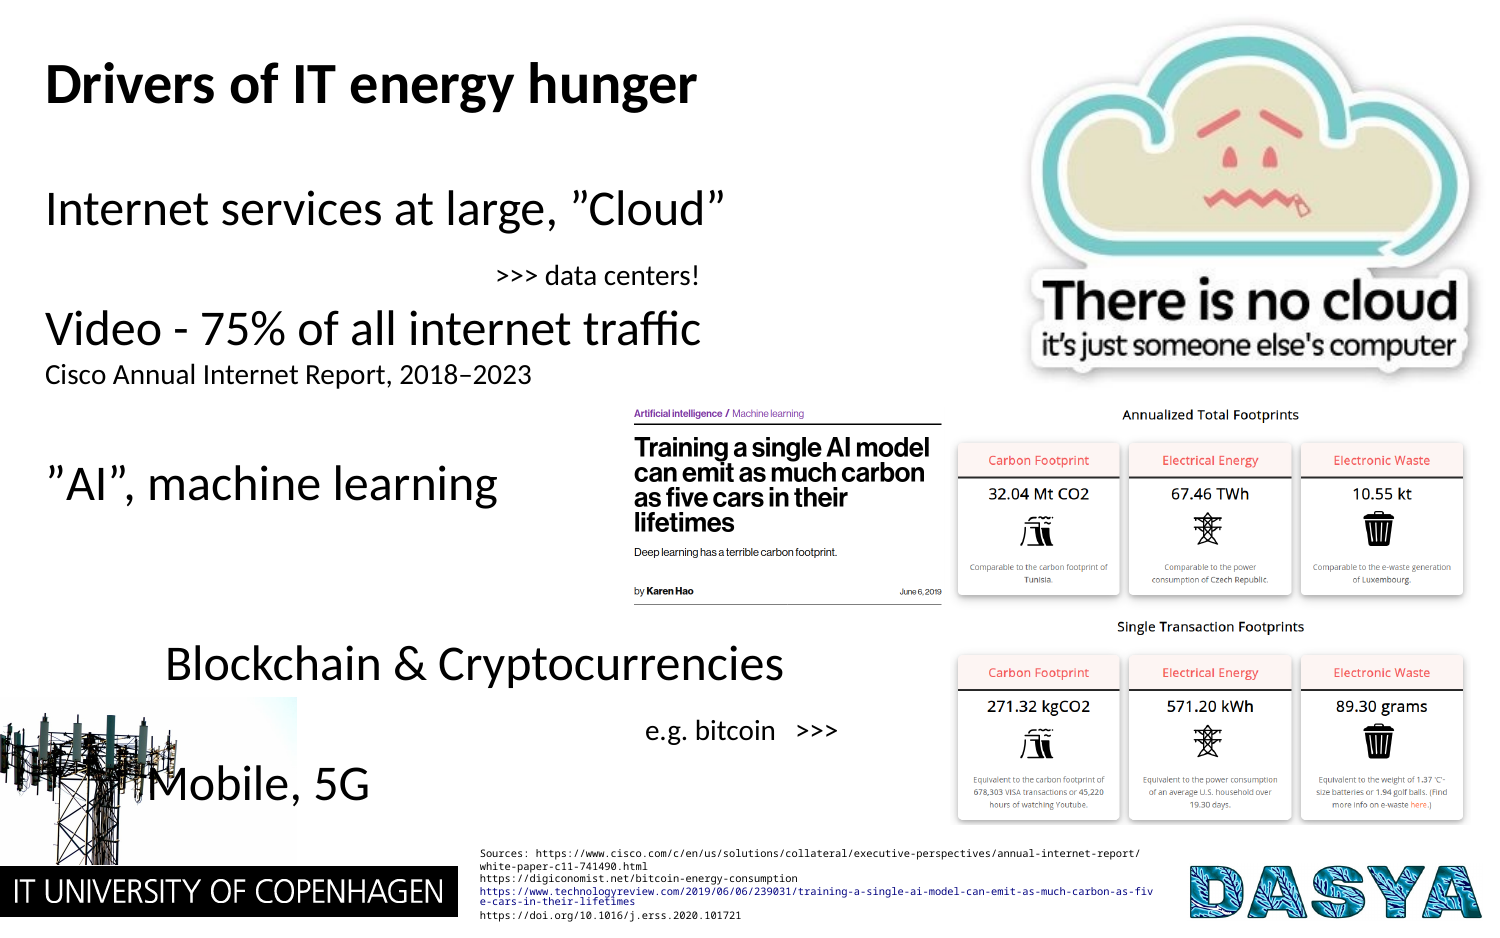

# Drivers of IT energy hunger
Internet services at large, ”Cloud”
						>>> data centers!
Video - 75% of all internet traffic
Cisco Annual Internet Report, 2018–2023
”AI”, machine learning
	 Blockchain & Cryptocurrencies
								e.g. bitcoin 	>>>
 Mobile, 5G
Sources: https://www.cisco.com/c/en/us/solutions/collateral/executive-perspectives/annual-internet-report/white-paper-c11-741490.html
https://digiconomist.net/bitcoin-energy-consumptionhttps://www.technologyreview.com/2019/06/06/239031/training-a-single-ai-model-can-emit-as-much-carbon-as-five-cars-in-their-lifetimeshttps://doi.org/10.1016/j.erss.2020.101721